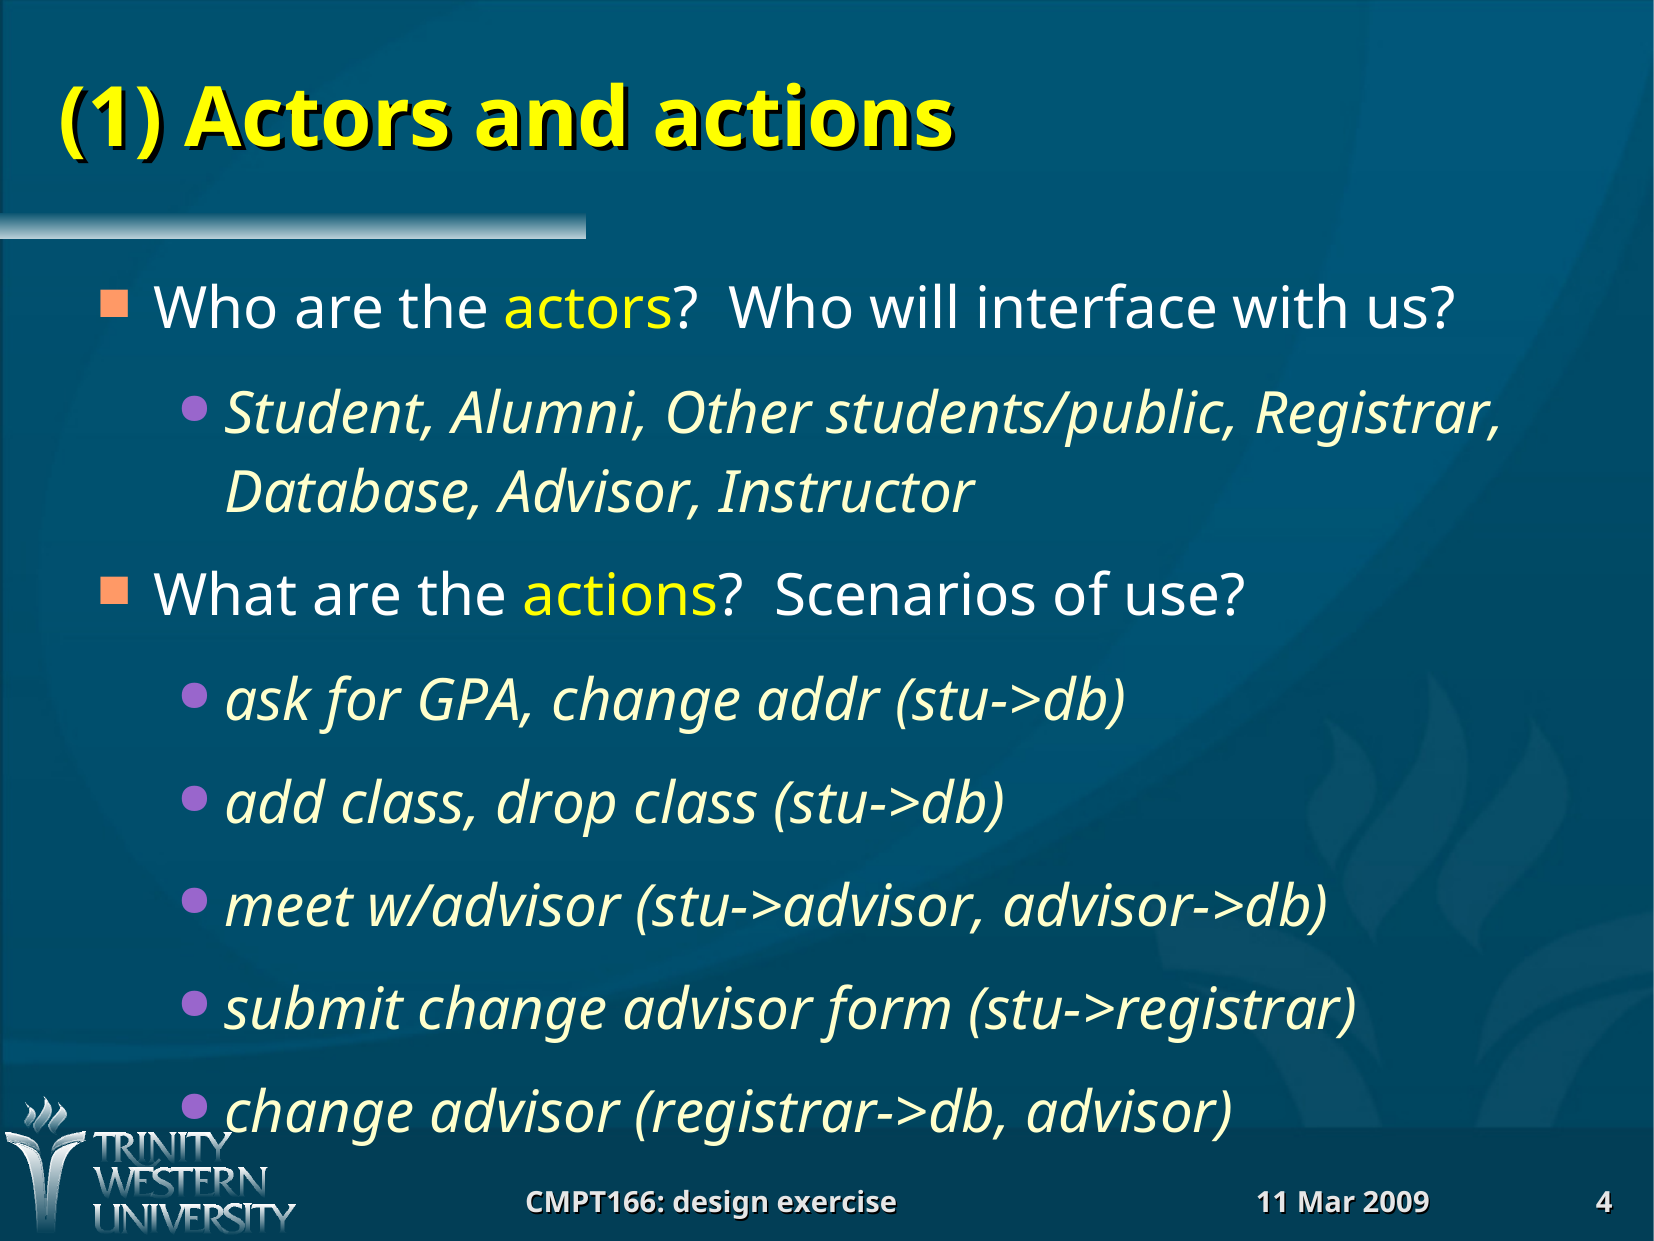

# (1) Actors and actions
Who are the actors? Who will interface with us?
Student, Alumni, Other students/public, Registrar, Database, Advisor, Instructor
What are the actions? Scenarios of use?
ask for GPA, change addr (stu->db)
add class, drop class (stu->db)
meet w/advisor (stu->advisor, advisor->db)
submit change advisor form (stu->registrar)
change advisor (registrar->db, advisor)
CMPT166: design exercise
11 Mar 2009
4